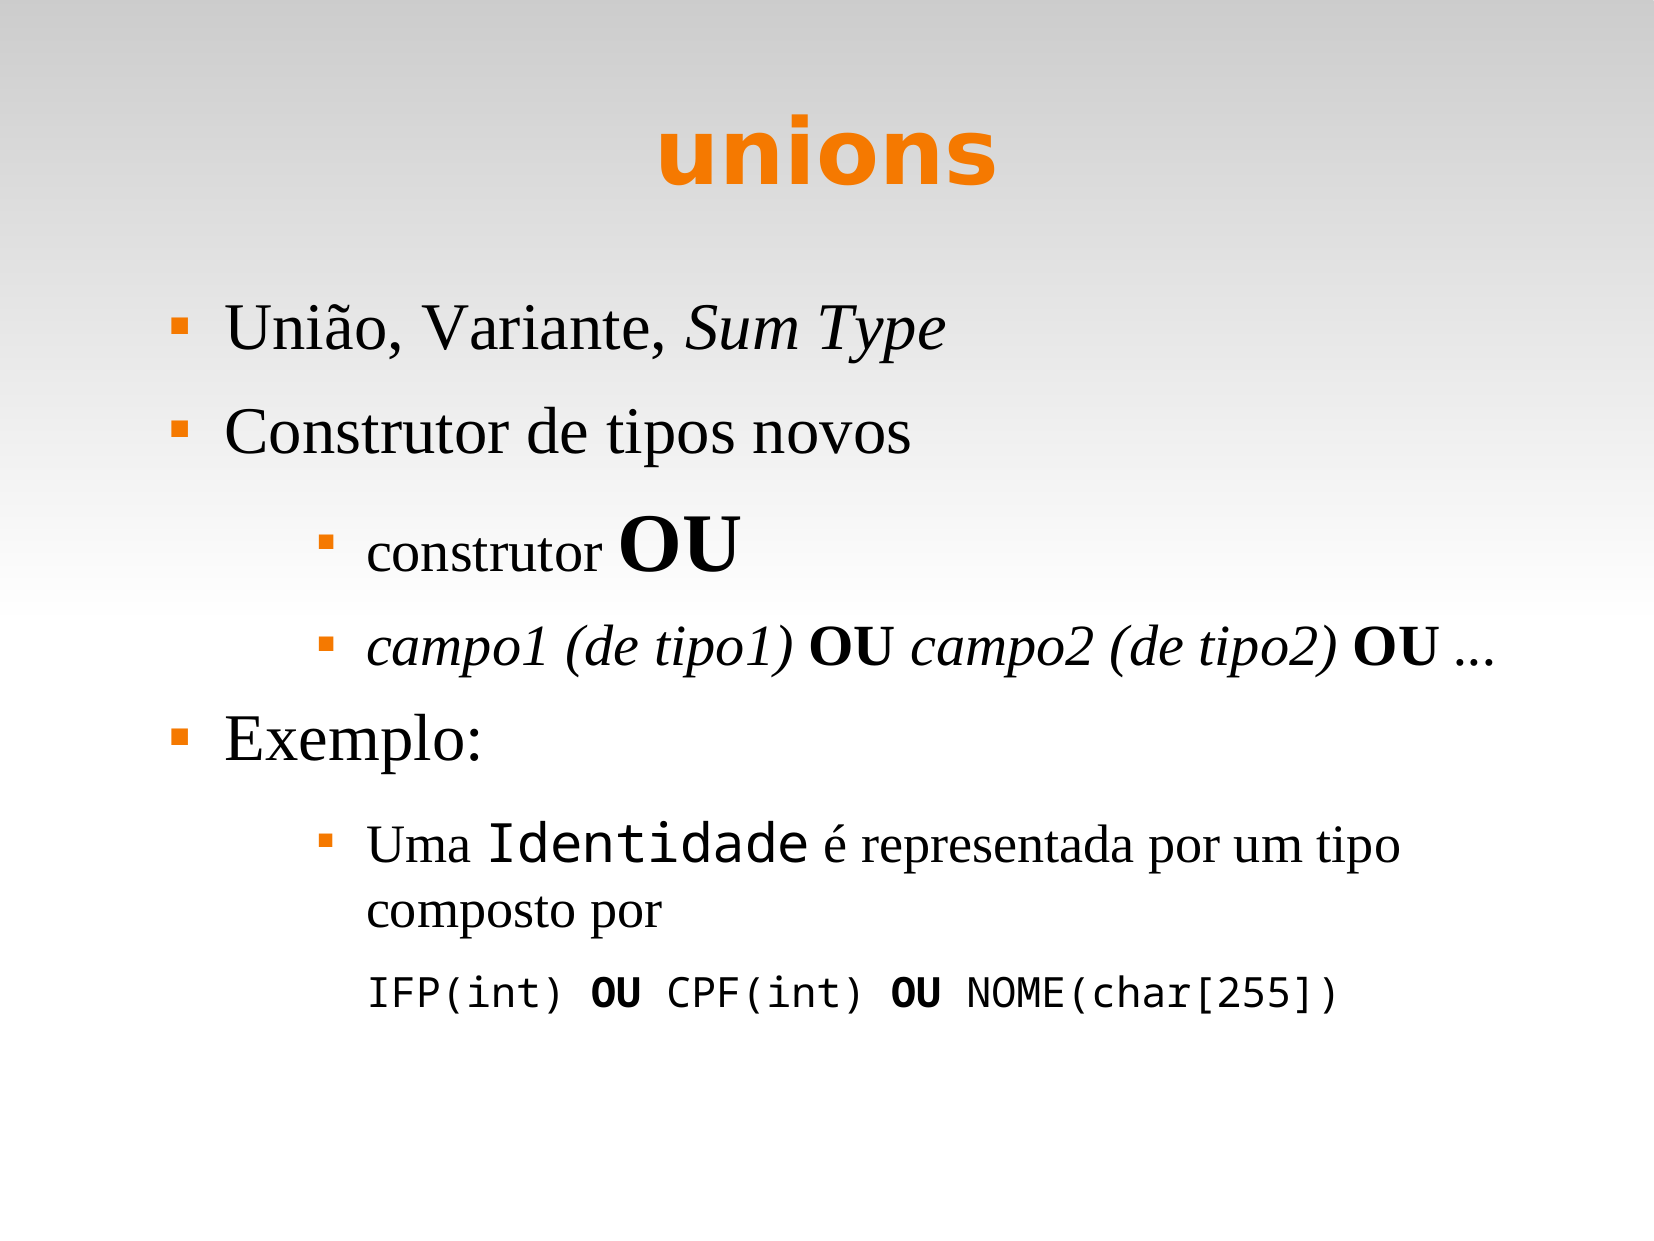

# unions
União, Variante, Sum Type
Construtor de tipos novos
construtor OU
campo1 (de tipo1) OU campo2 (de tipo2) OU ...
Exemplo:
Uma Identidade é representada por um tipo composto por
IFP(int) OU CPF(int) OU NOME(char[255])